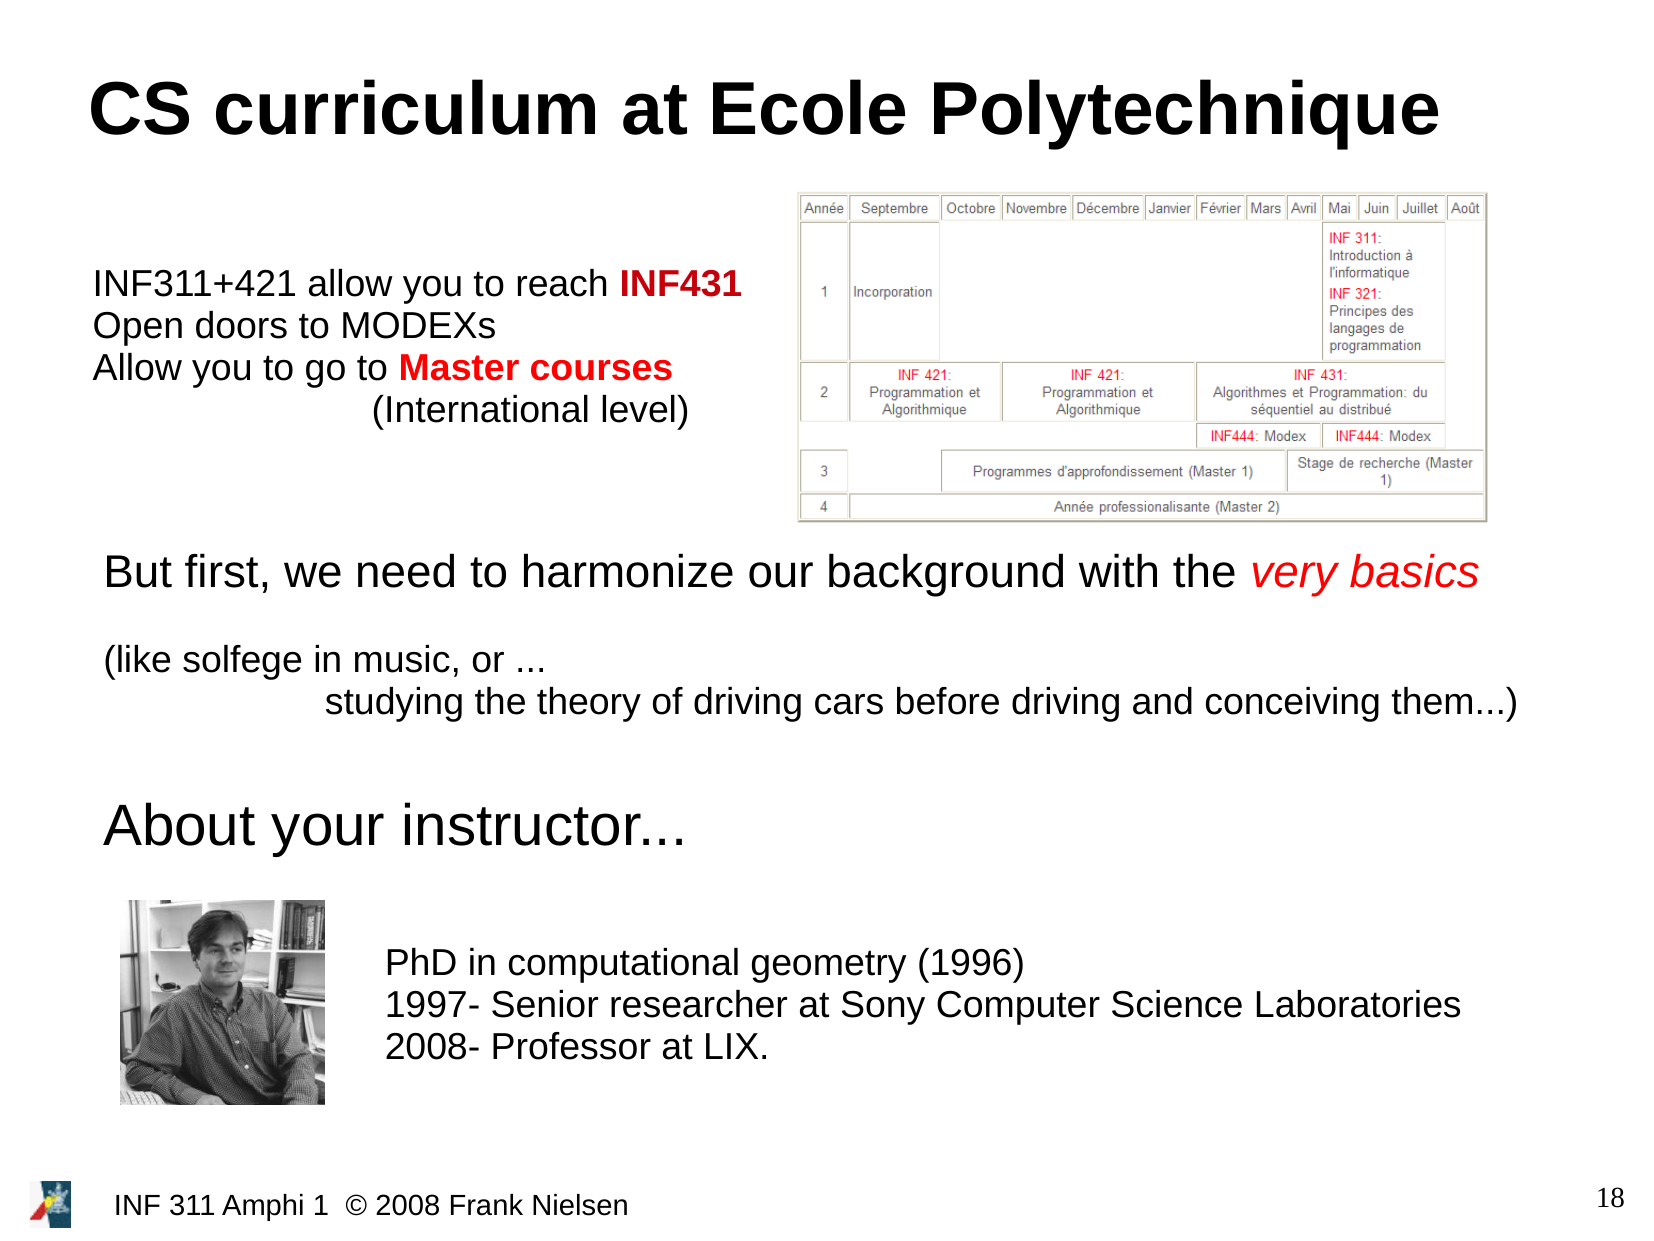

CS curriculum at Ecole Polytechnique
 INF311+421 allow you to reach INF431
 Open doors to MODEXs
 Allow you to go to Master courses
		(International level)
But first, we need to harmonize our background with the very basics
(like solfege in music, or ...
			studying the theory of driving cars before driving and conceiving them...)
About your instructor...
PhD in computational geometry (1996)
1997- Senior researcher at Sony Computer Science Laboratories
2008- Professor at LIX.
18